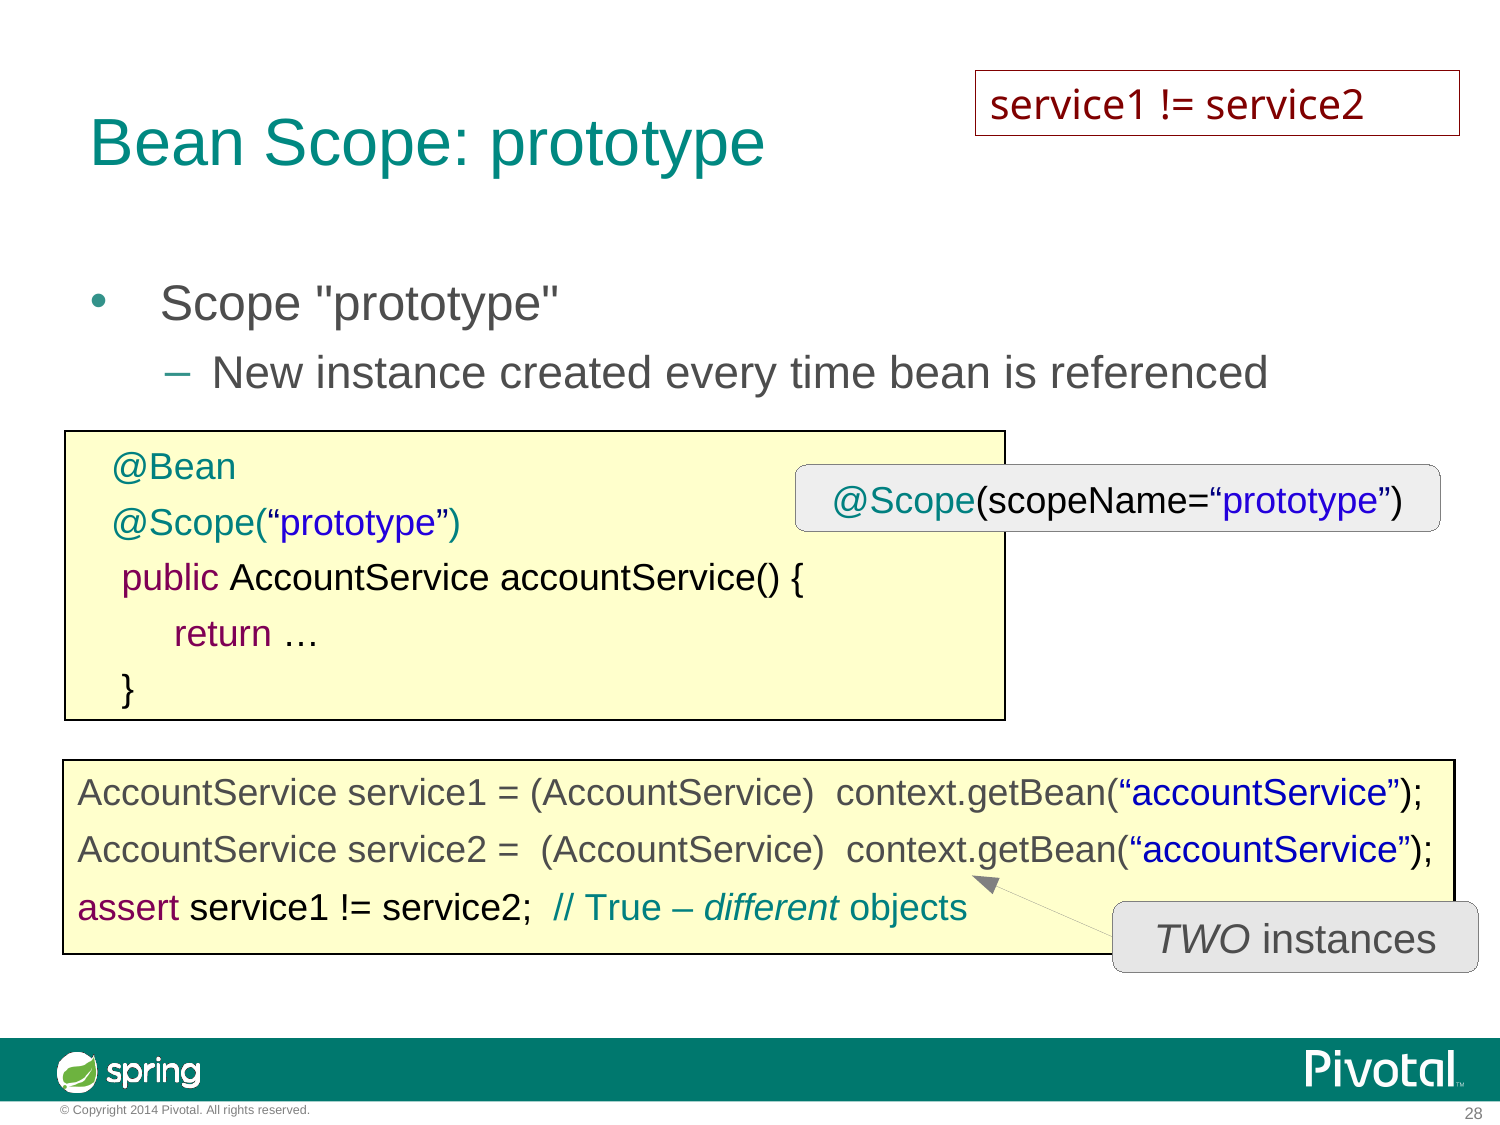

# Bean Scope: prototype
service1 != service2
 Scope "prototype"
New instance created every time bean is referenced
 @Bean
 @Scope(“prototype”)
 public AccountService accountService() {
 return …
 }
@Scope(scopeName=“prototype”)
AccountService service1 = (AccountService) context.getBean(“accountService”);
AccountService service2 = (AccountService) context.getBean(“accountService”);
assert service1 != service2; // True – different objects
TWO instances